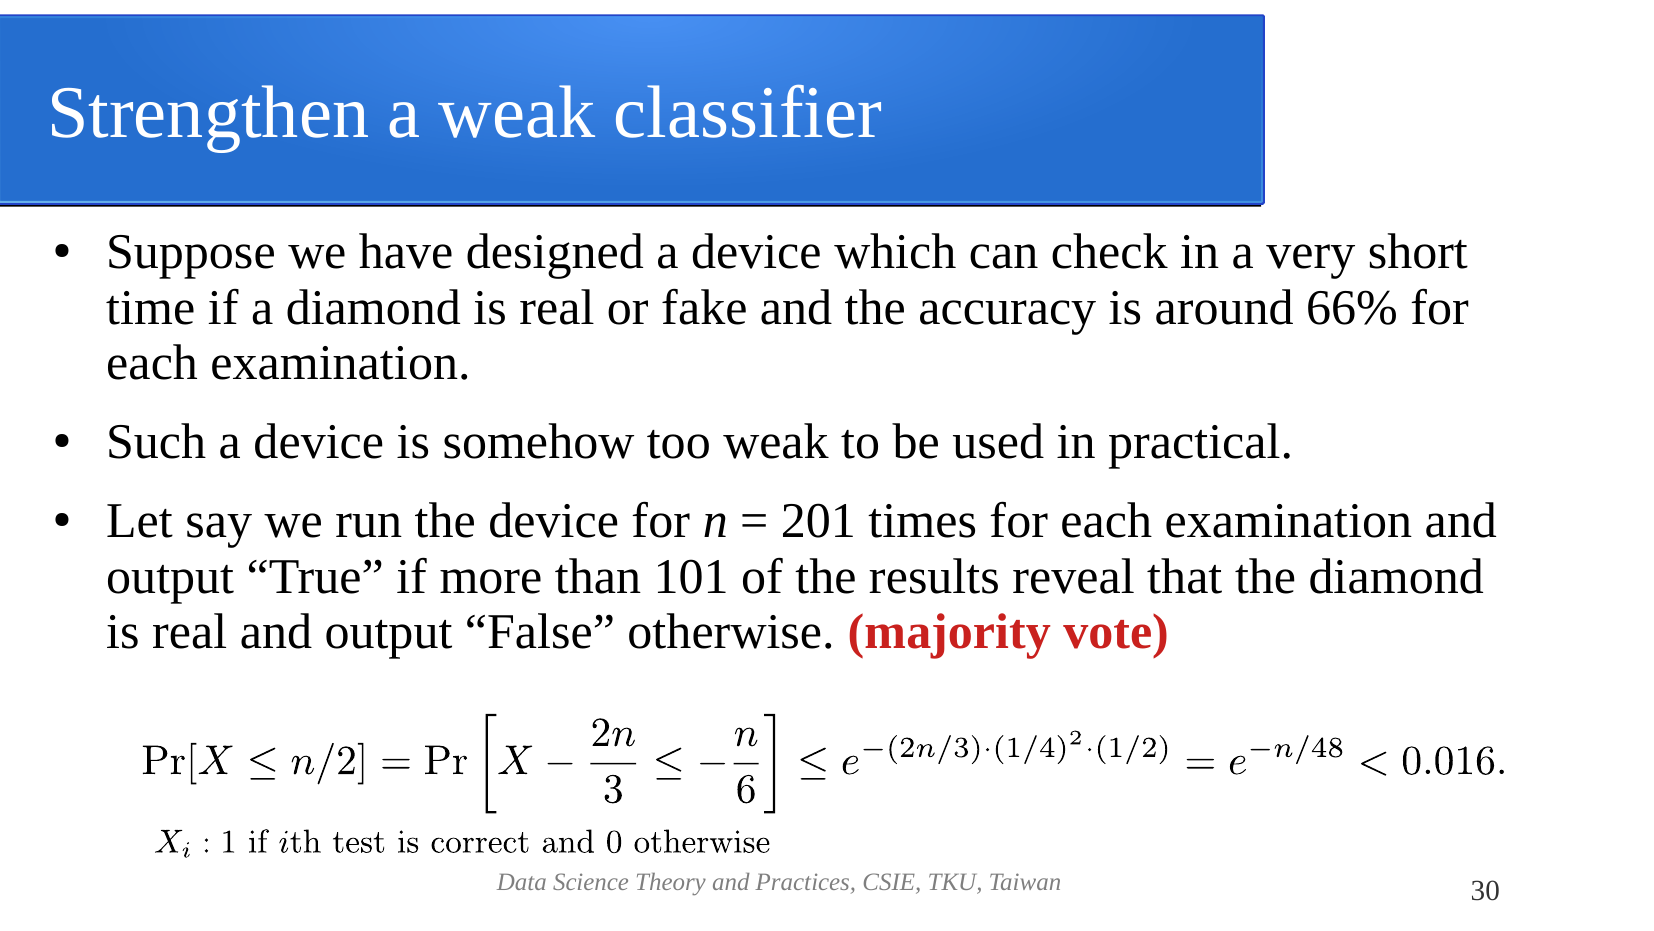

# Strengthen a weak classifier
Suppose we have designed a device which can check in a very short time if a diamond is real or fake and the accuracy is around 66% for each examination.
Such a device is somehow too weak to be used in practical.
Let say we run the device for n = 201 times for each examination and output “True” if more than 101 of the results reveal that the diamond is real and output “False” otherwise. (majority vote)
Data Science Theory and Practices, CSIE, TKU, Taiwan
30